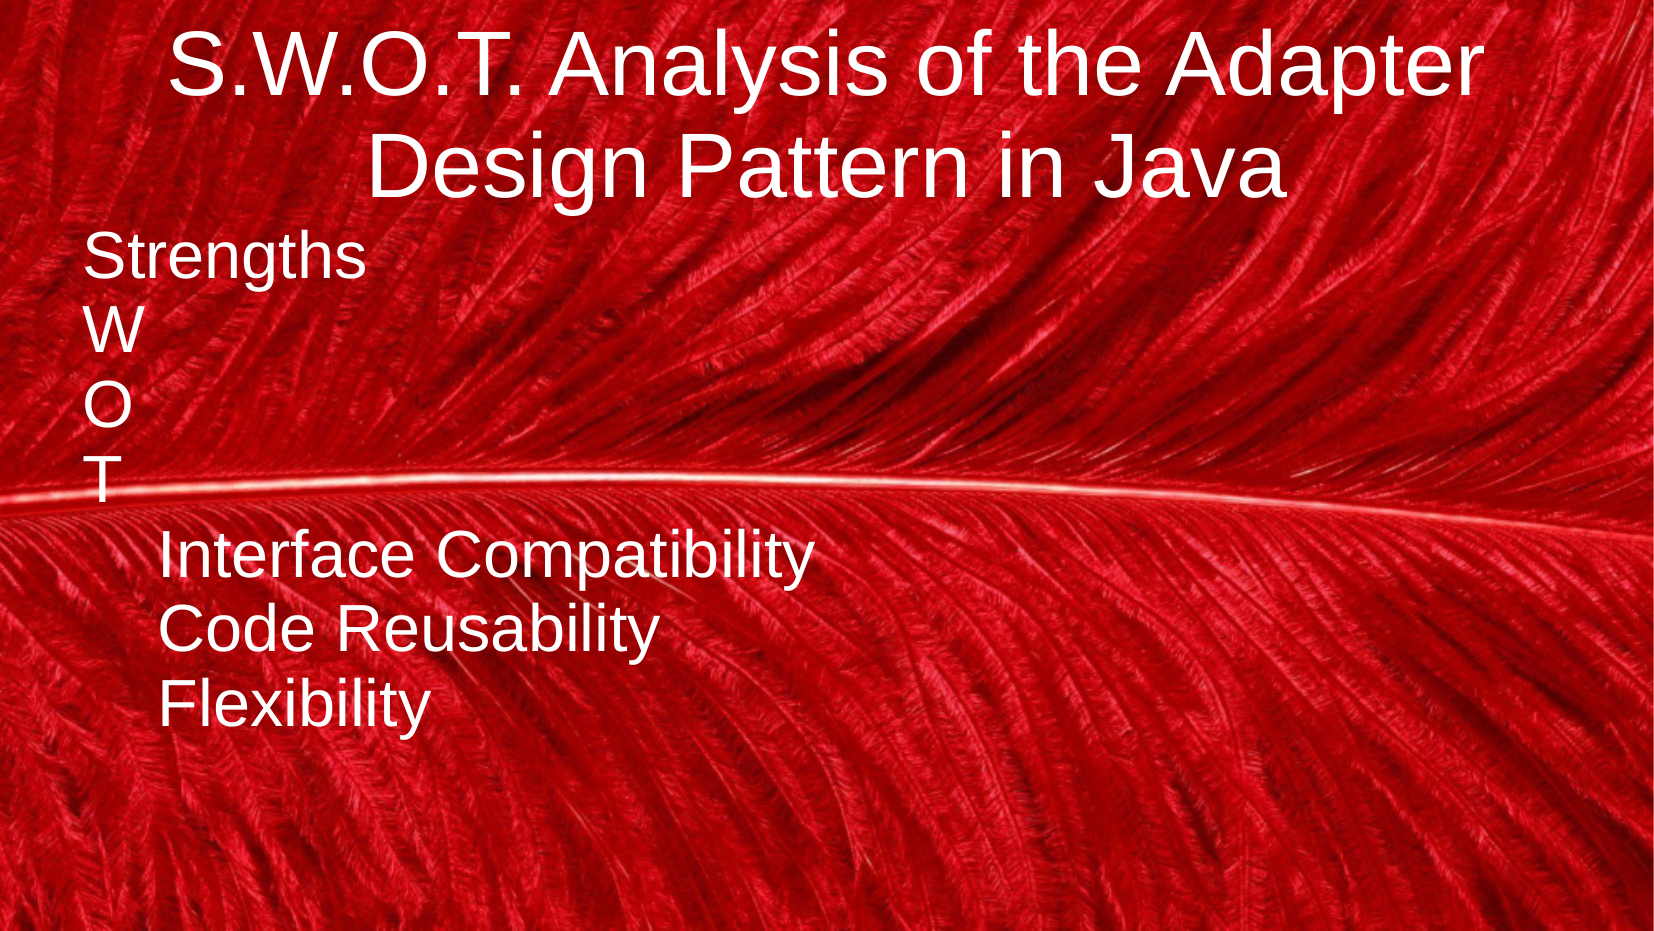

# S.W.O.T. Analysis of the Adapter Design Pattern in Java
Strengths
W
O
T
	Interface Compatibility
	Code Reusability
	Flexibility